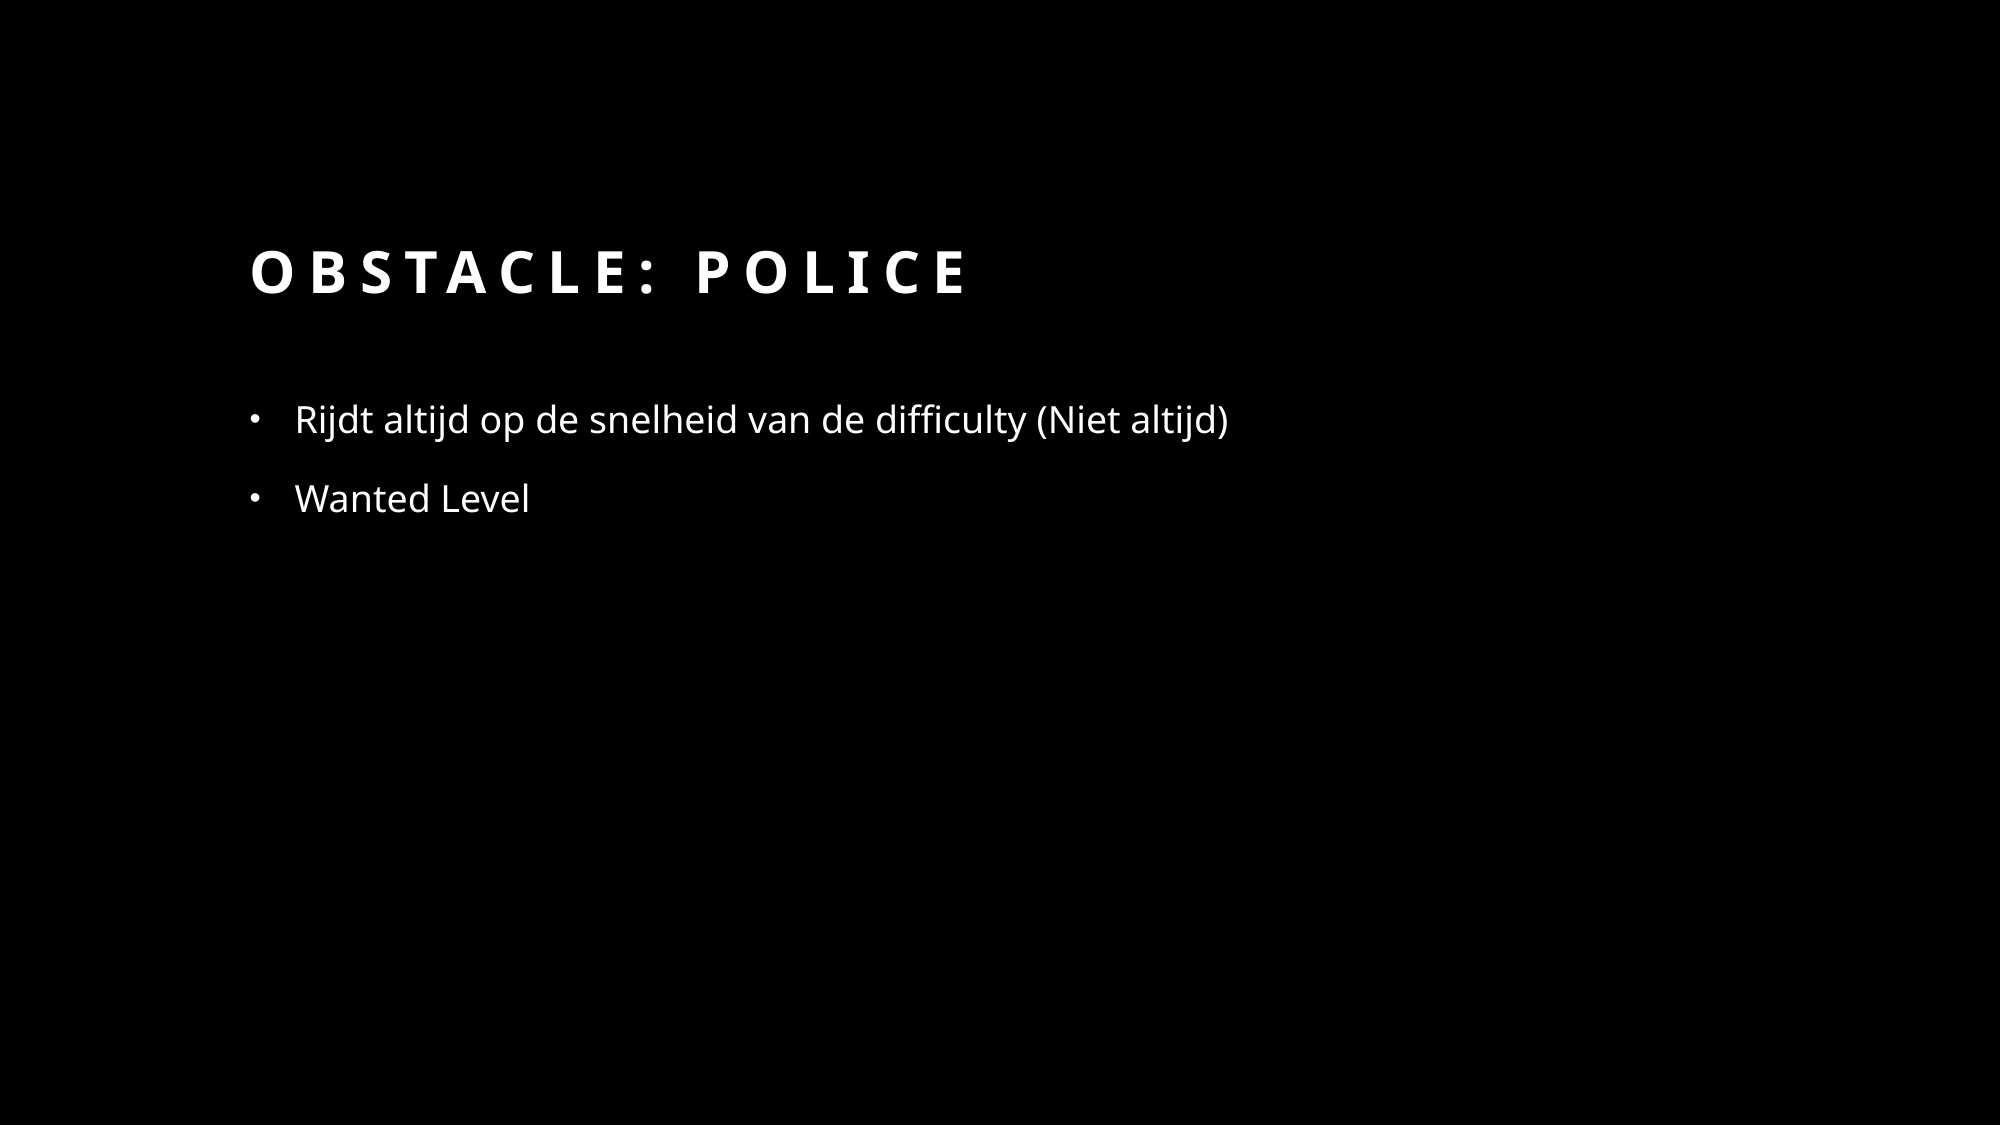

# Obstacle: Police
Rijdt altijd op de snelheid van de difficulty (Niet altijd)
Wanted Level